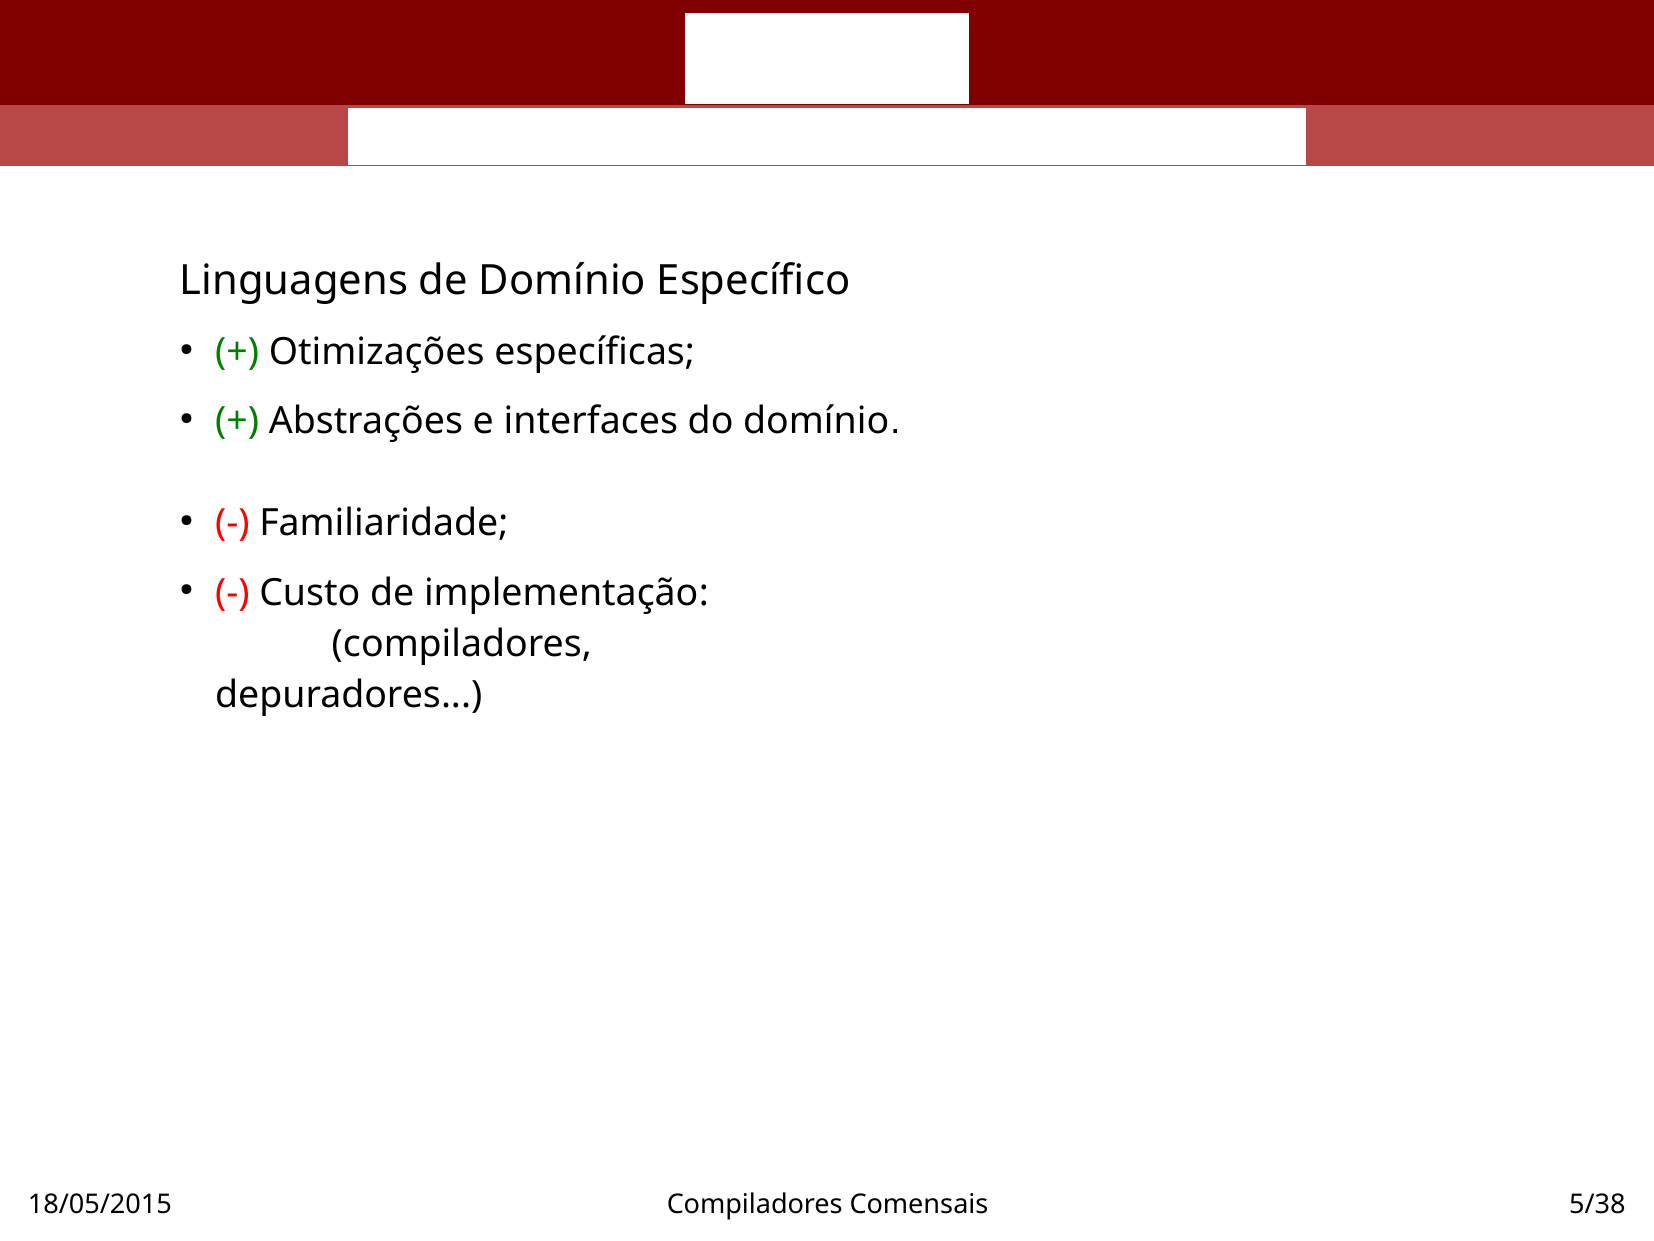

# Contexto
Linguagens de Domínio Específico vs. Bibliotecas
Linguagens de Domínio Específico
(+) Otimizações específicas;
(+) Abstrações e interfaces do domínio.
(-) Familiaridade;
(-) Custo de implementação: (compiladores, depuradores...)
5